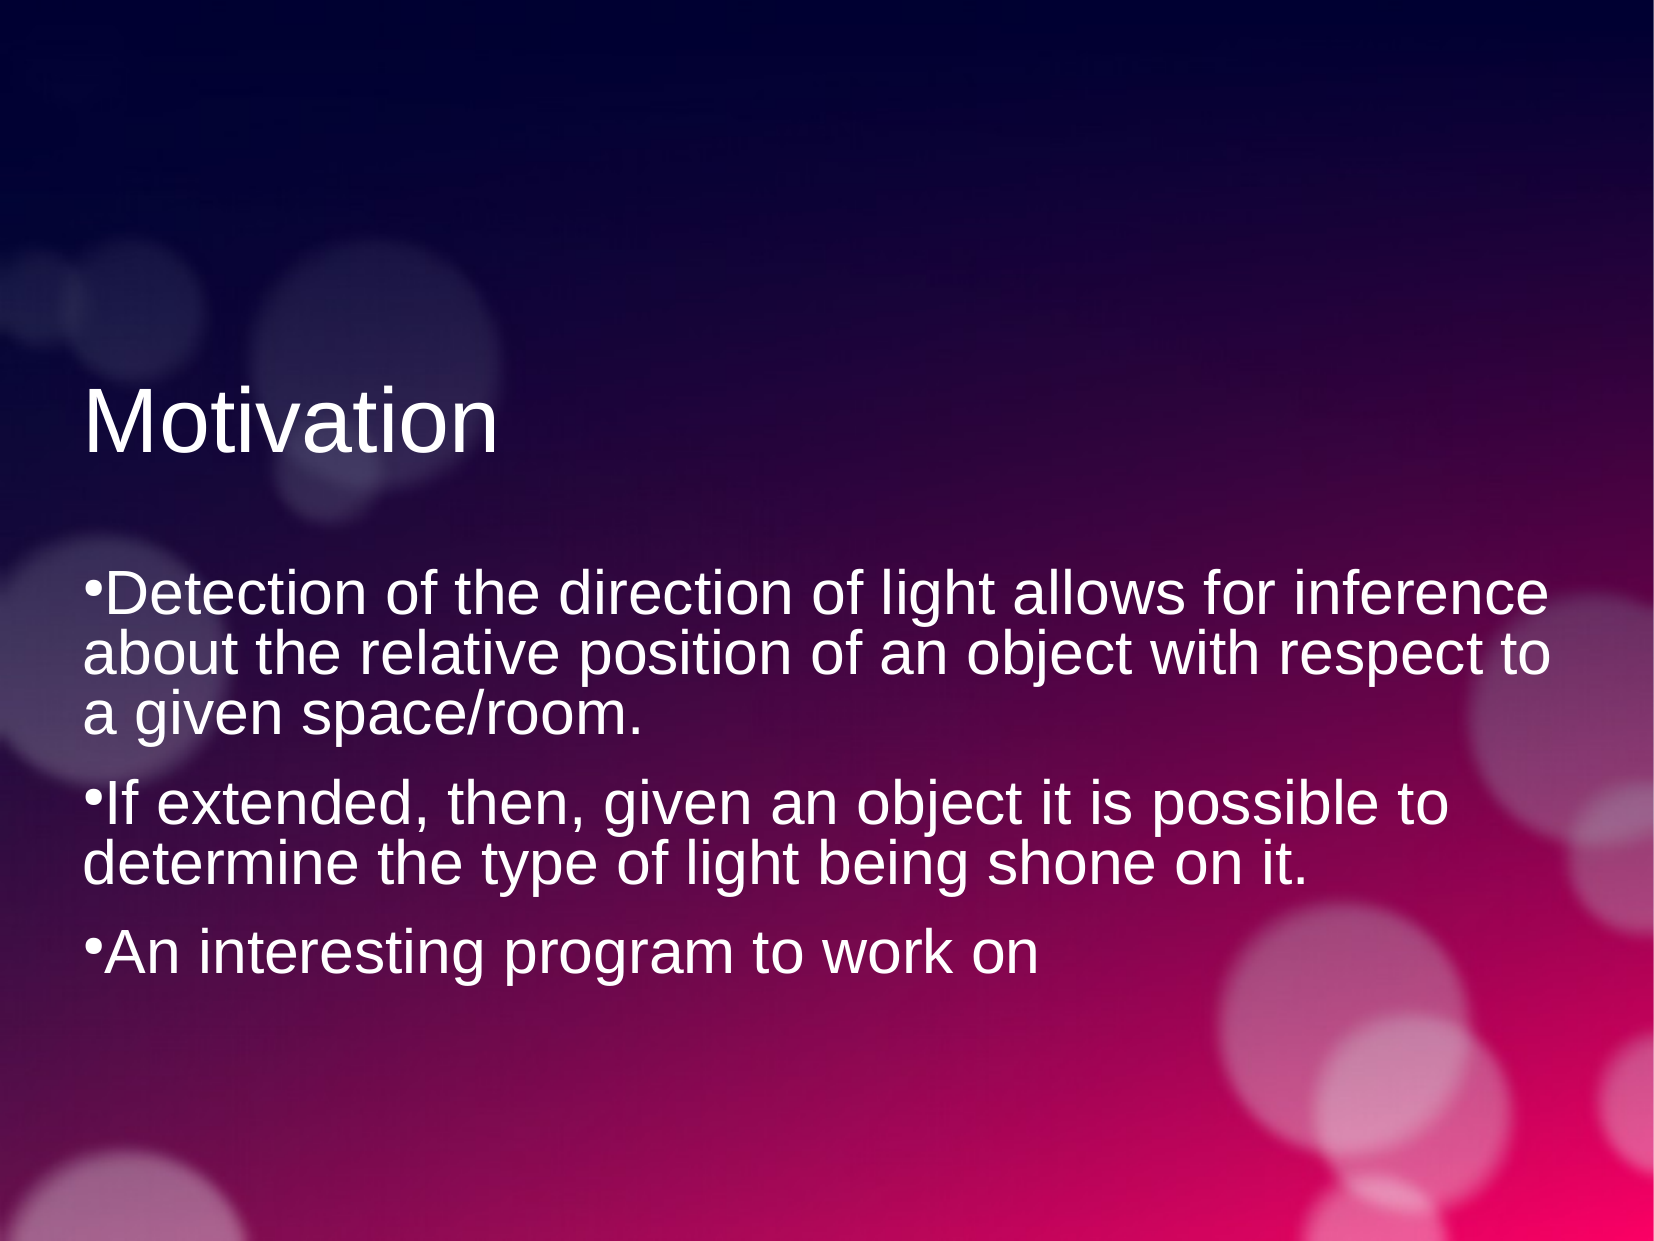

# Motivation
Detection of the direction of light allows for inference about the relative position of an object with respect to a given space/room.
If extended, then, given an object it is possible to determine the type of light being shone on it.
An interesting program to work on